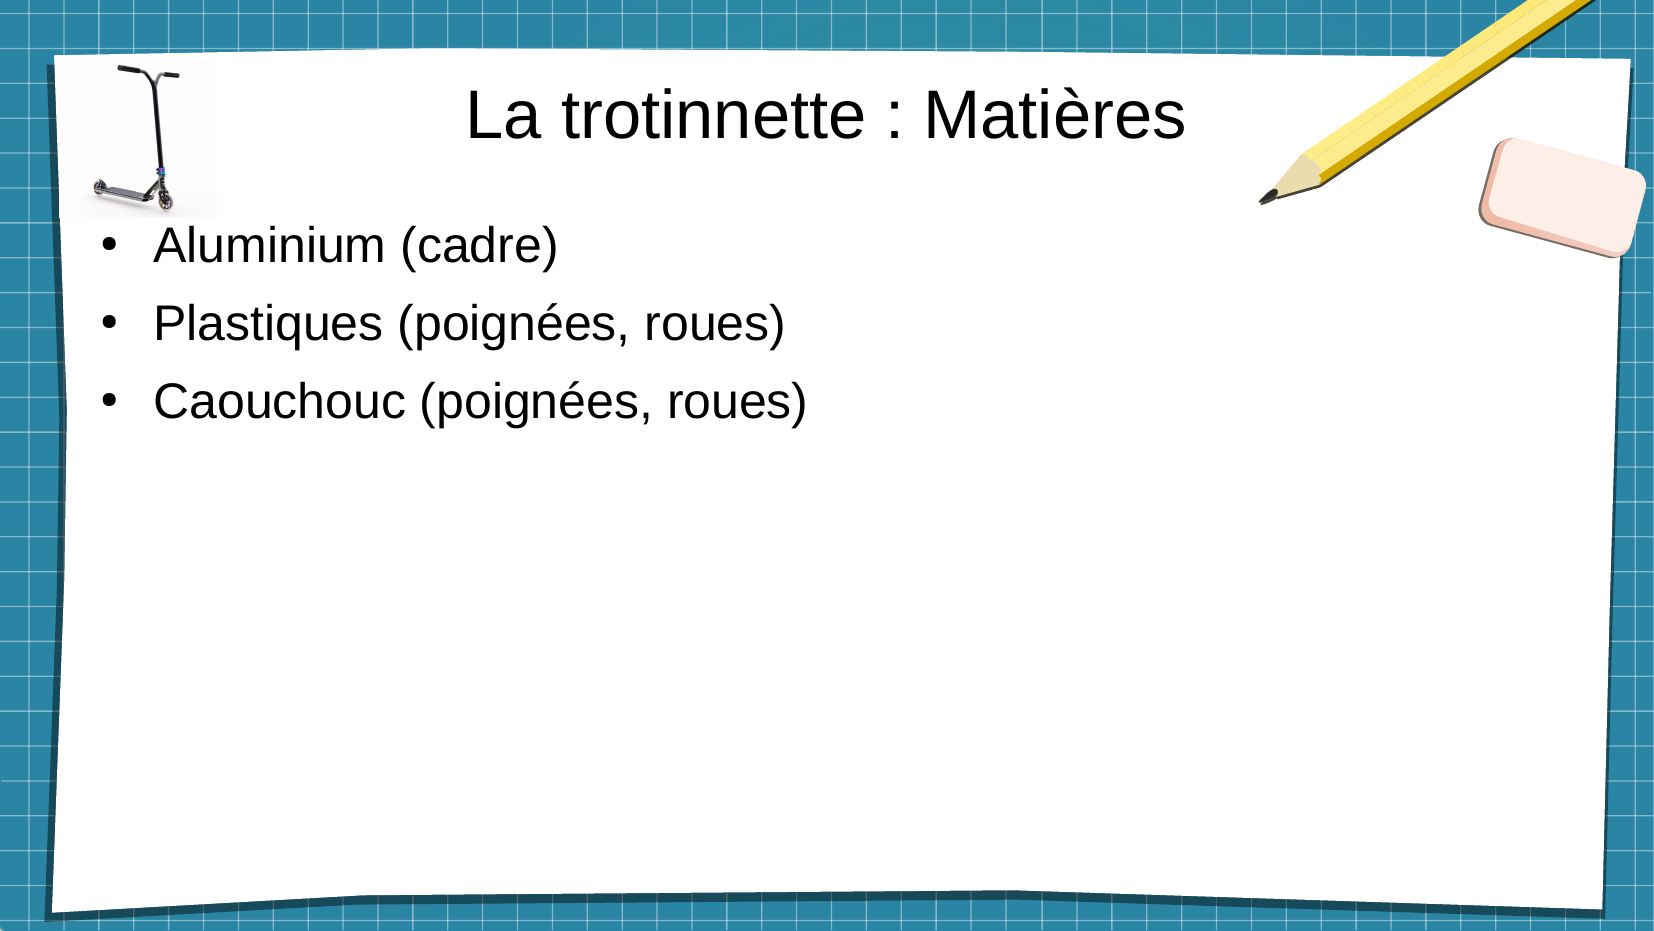

# La trotinnette : Matières
Aluminium (cadre)
Plastiques (poignées, roues)
Caouchouc (poignées, roues)